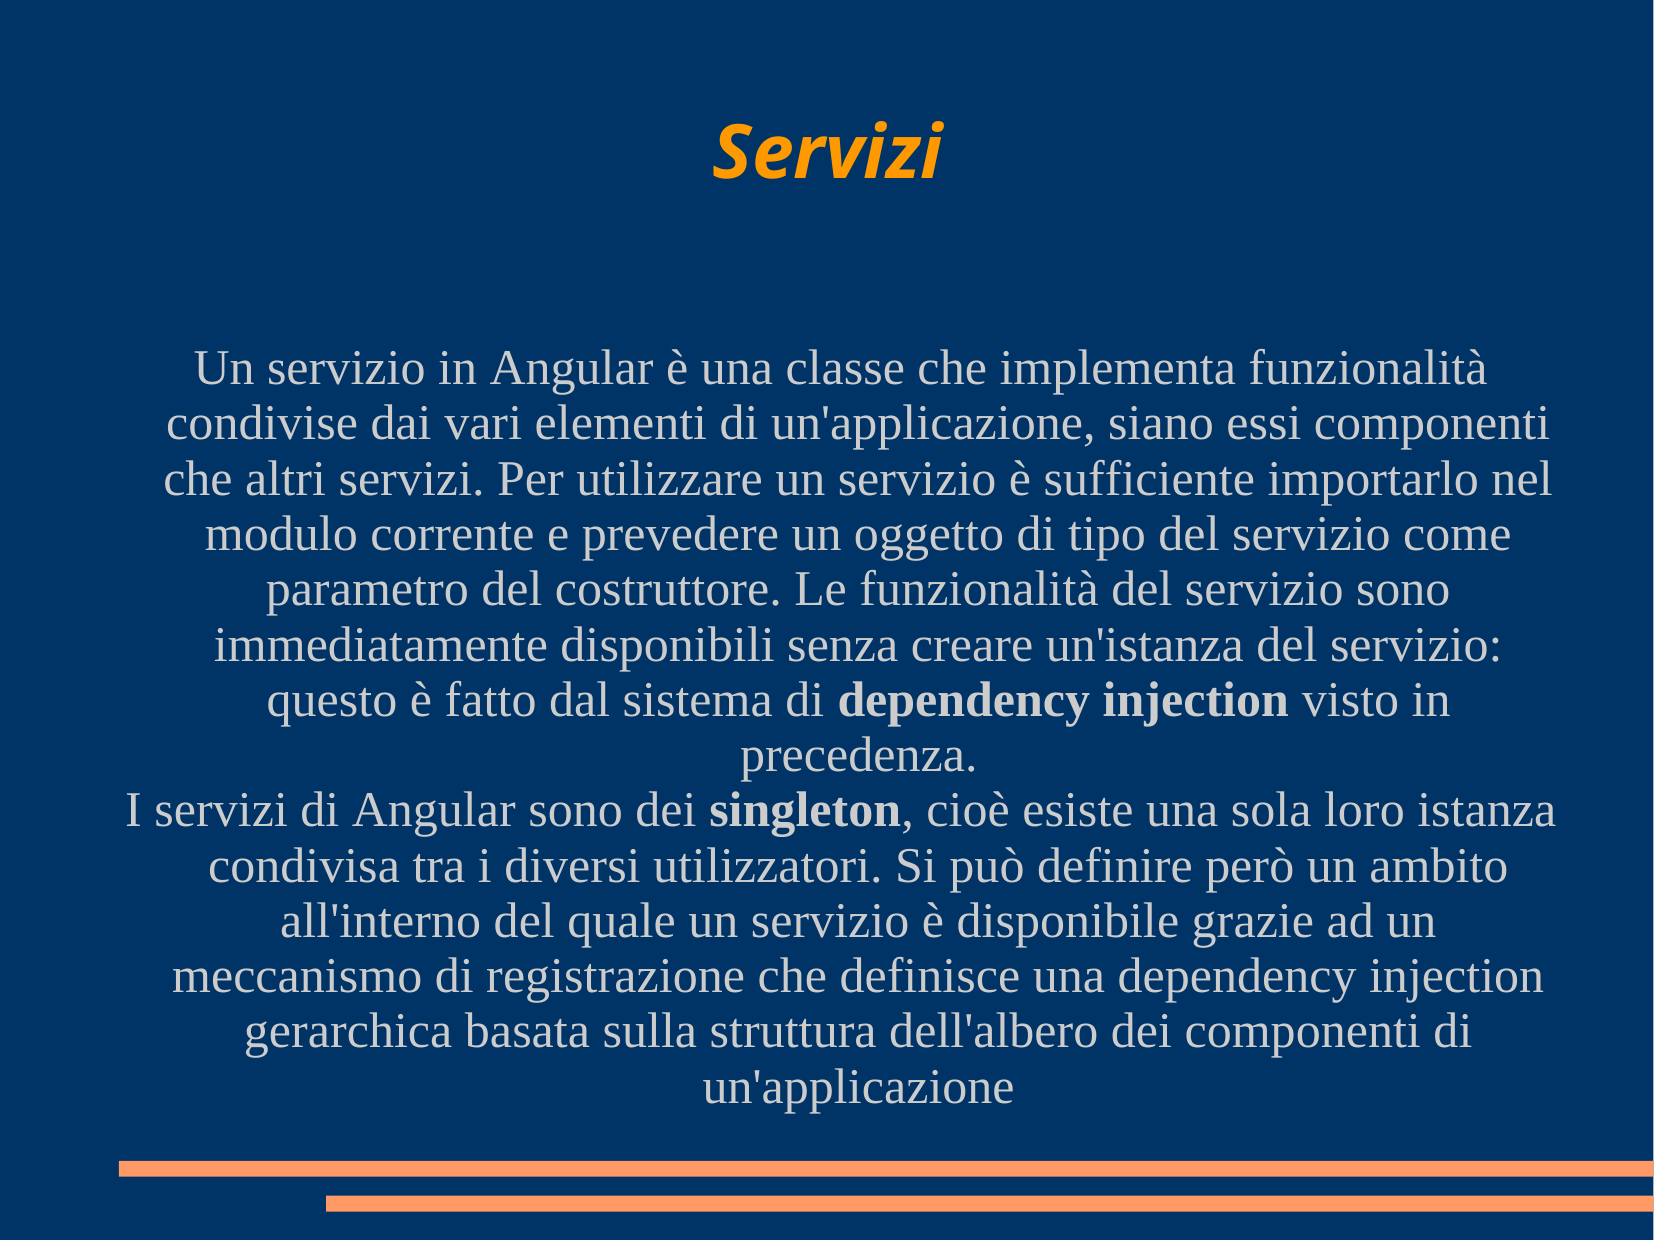

# Servizi
Un servizio in Angular è una classe che implementa funzionalità condivise dai vari elementi di un'applicazione, siano essi componenti che altri servizi. Per utilizzare un servizio è sufficiente importarlo nel modulo corrente e prevedere un oggetto di tipo del servizio come parametro del costruttore. Le funzionalità del servizio sono immediatamente disponibili senza creare un'istanza del servizio: questo è fatto dal sistema di dependency injection visto in precedenza.
I servizi di Angular sono dei singleton, cioè esiste una sola loro istanza condivisa tra i diversi utilizzatori. Si può definire però un ambito all'interno del quale un servizio è disponibile grazie ad un meccanismo di registrazione che definisce una dependency injection gerarchica basata sulla struttura dell'albero dei componenti di un'applicazione